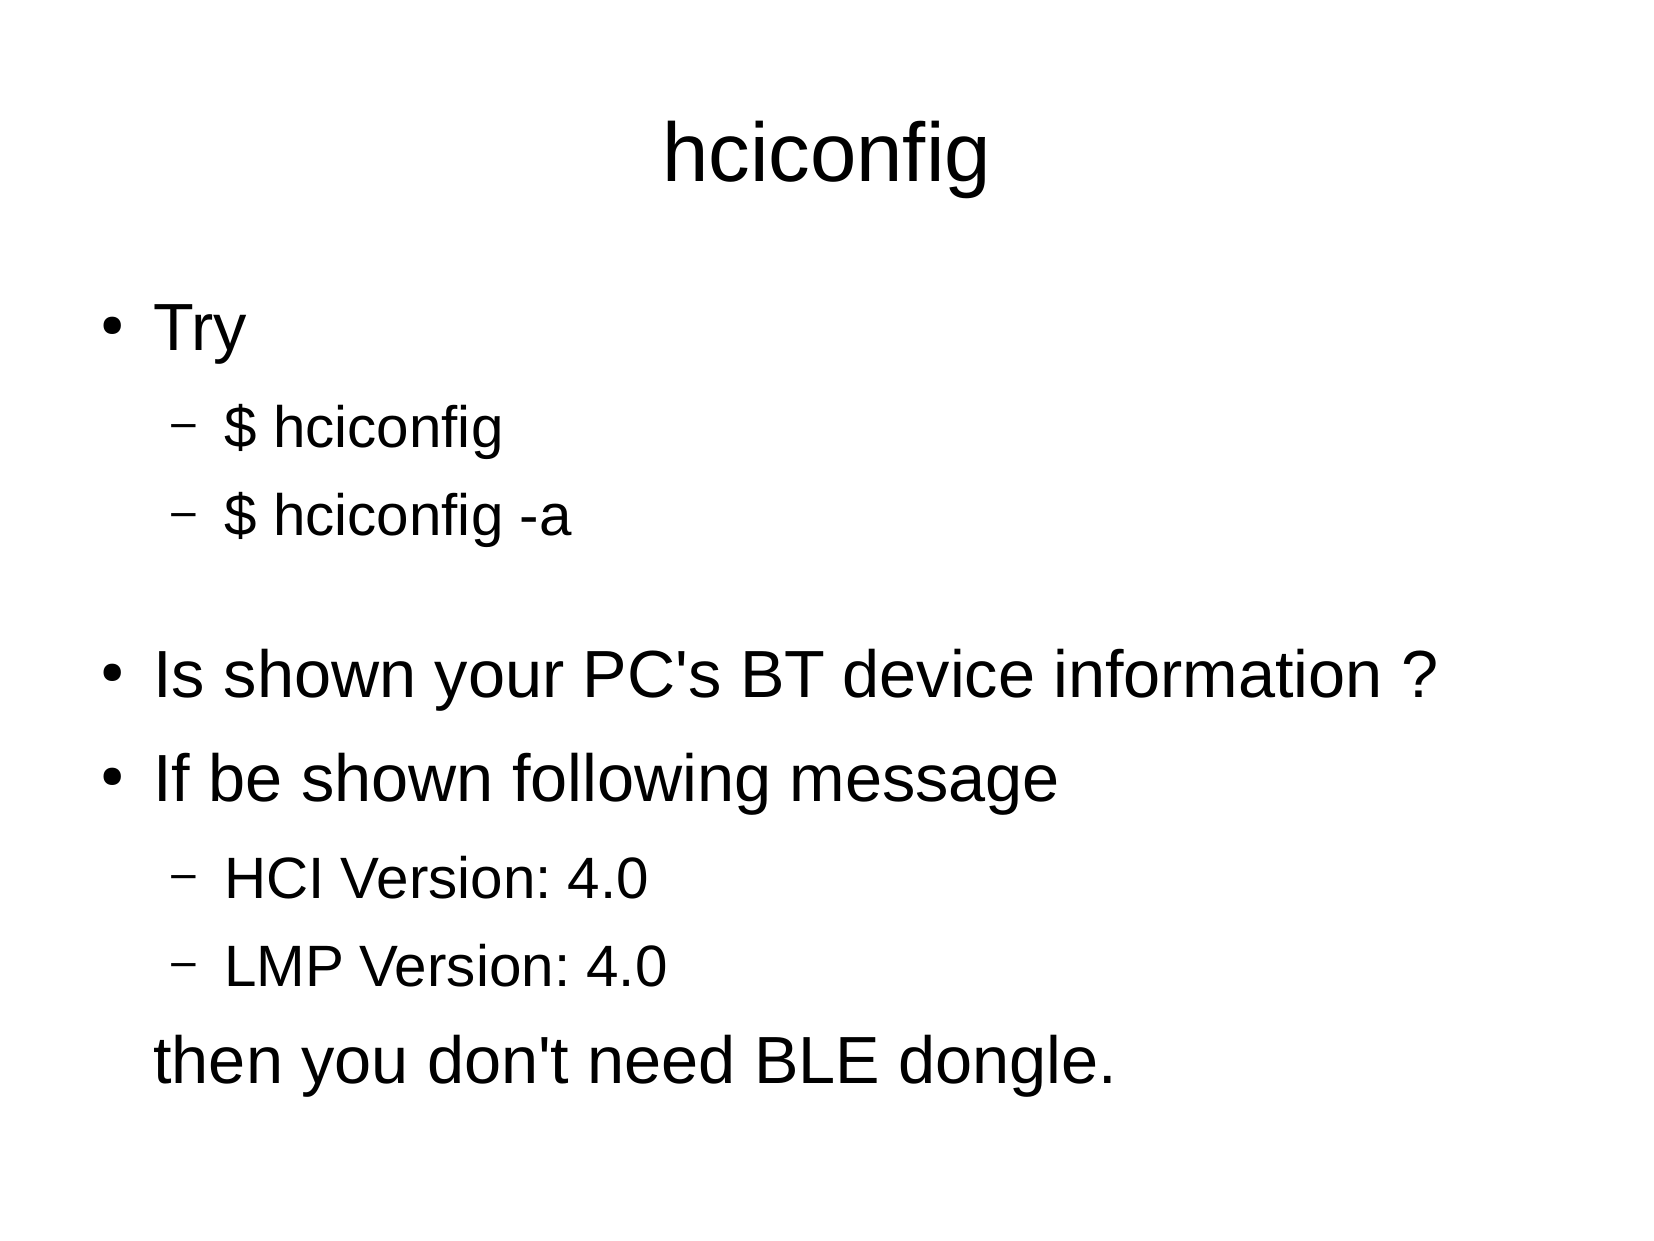

# hciconfig
Try
$ hciconfig
$ hciconfig -a
Is shown your PC's BT device information ?
If be shown following message
HCI Version: 4.0
LMP Version: 4.0
then you don't need BLE dongle.